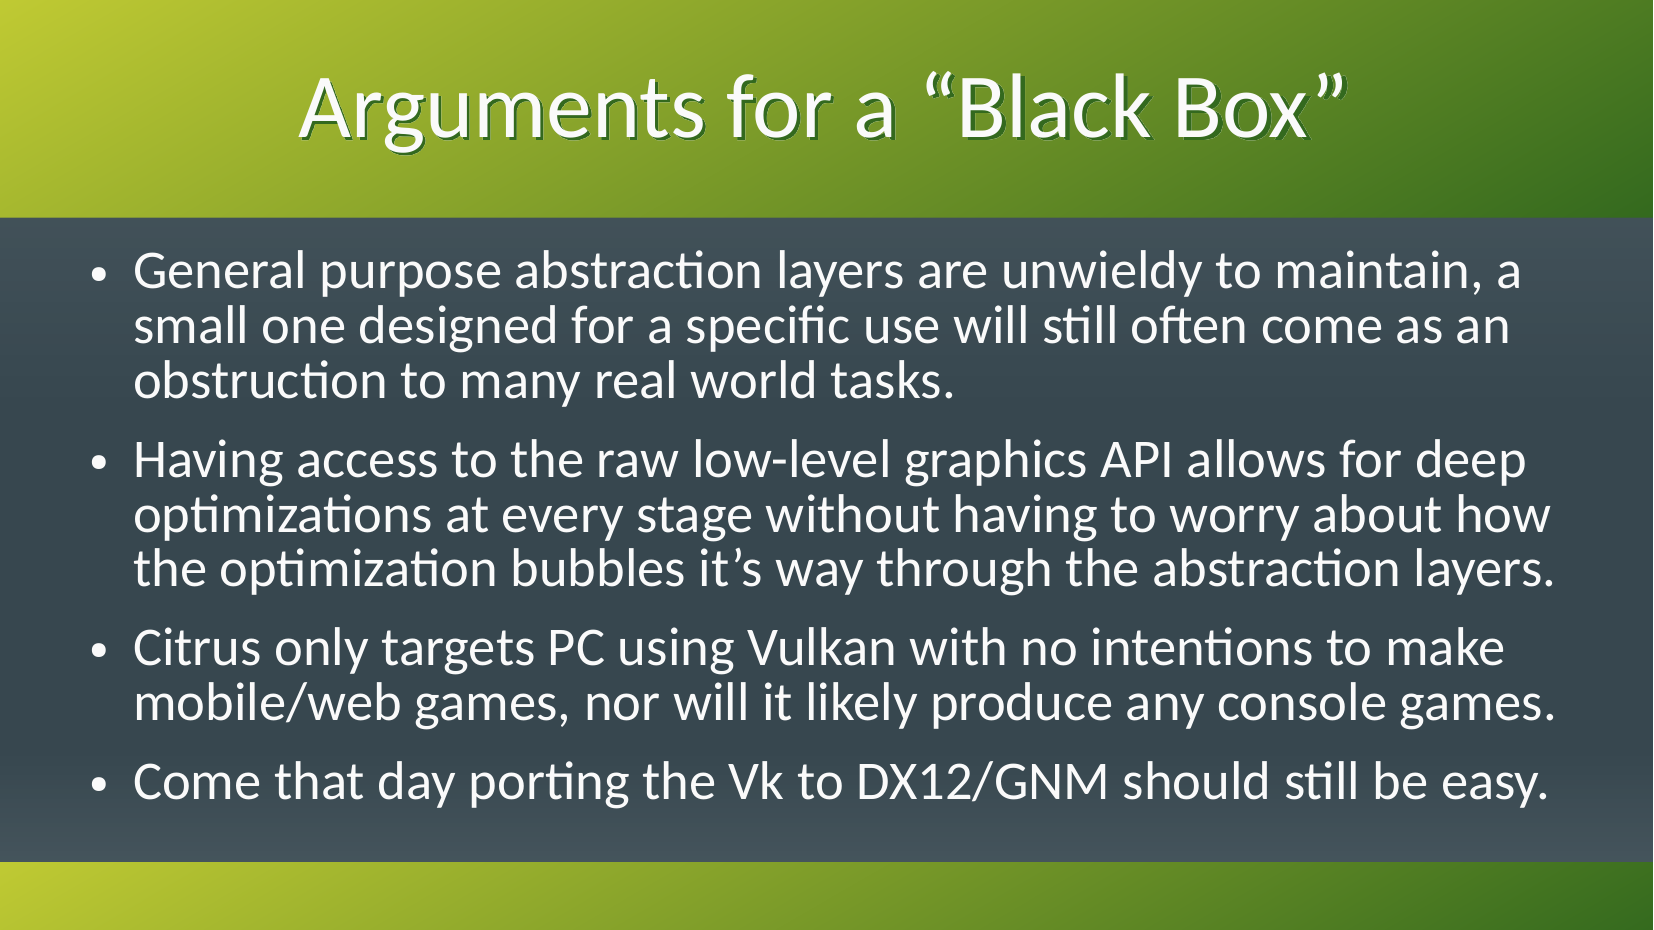

# Arguments for a “Black Box”
General purpose abstraction layers are unwieldy to maintain, a small one designed for a specific use will still often come as an obstruction to many real world tasks.
Having access to the raw low-level graphics API allows for deep optimizations at every stage without having to worry about how the optimization bubbles it’s way through the abstraction layers.
Citrus only targets PC using Vulkan with no intentions to make mobile/web games, nor will it likely produce any console games.
Come that day porting the Vk to DX12/GNM should still be easy.